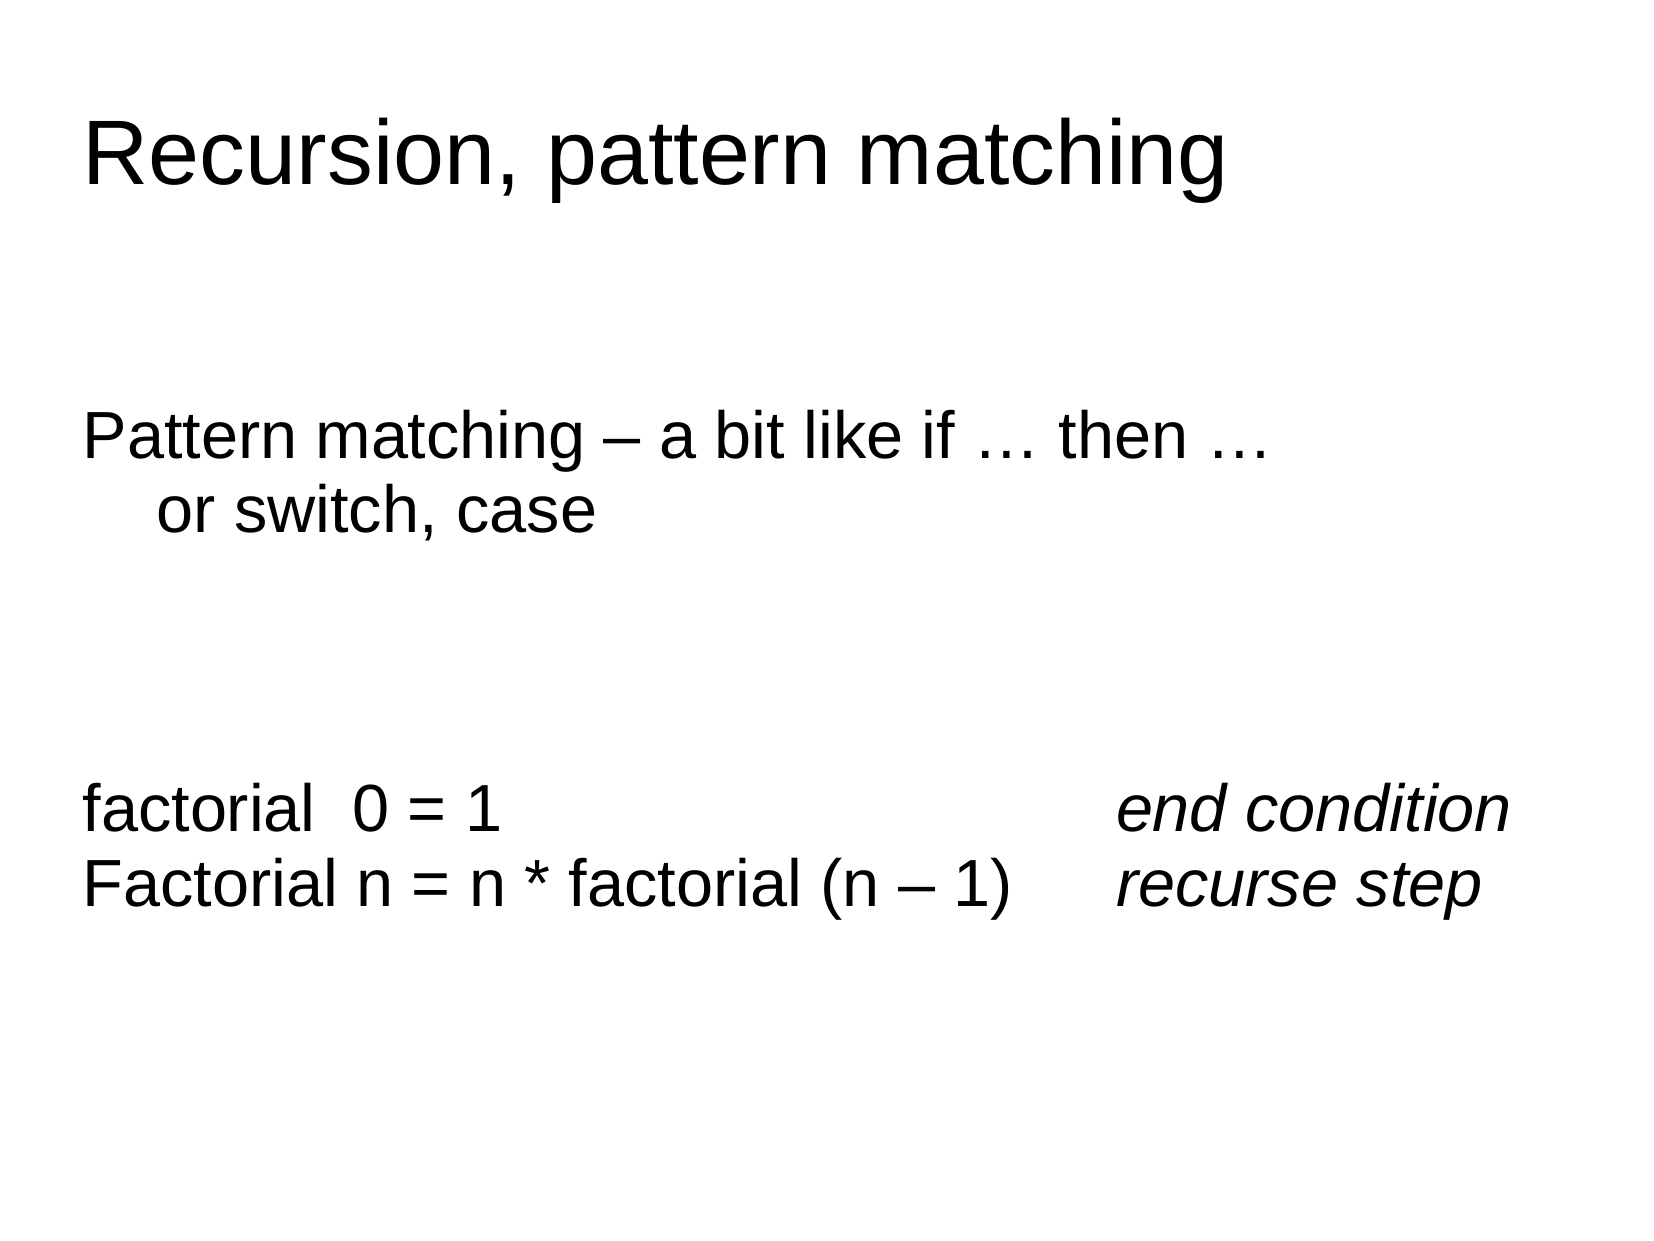

# Recursion, pattern matching
Pattern matching – a bit like if … then …
	or switch, case
factorial 0 = 1 									end condition
Factorial n = n * factorial (n – 1)		recurse step